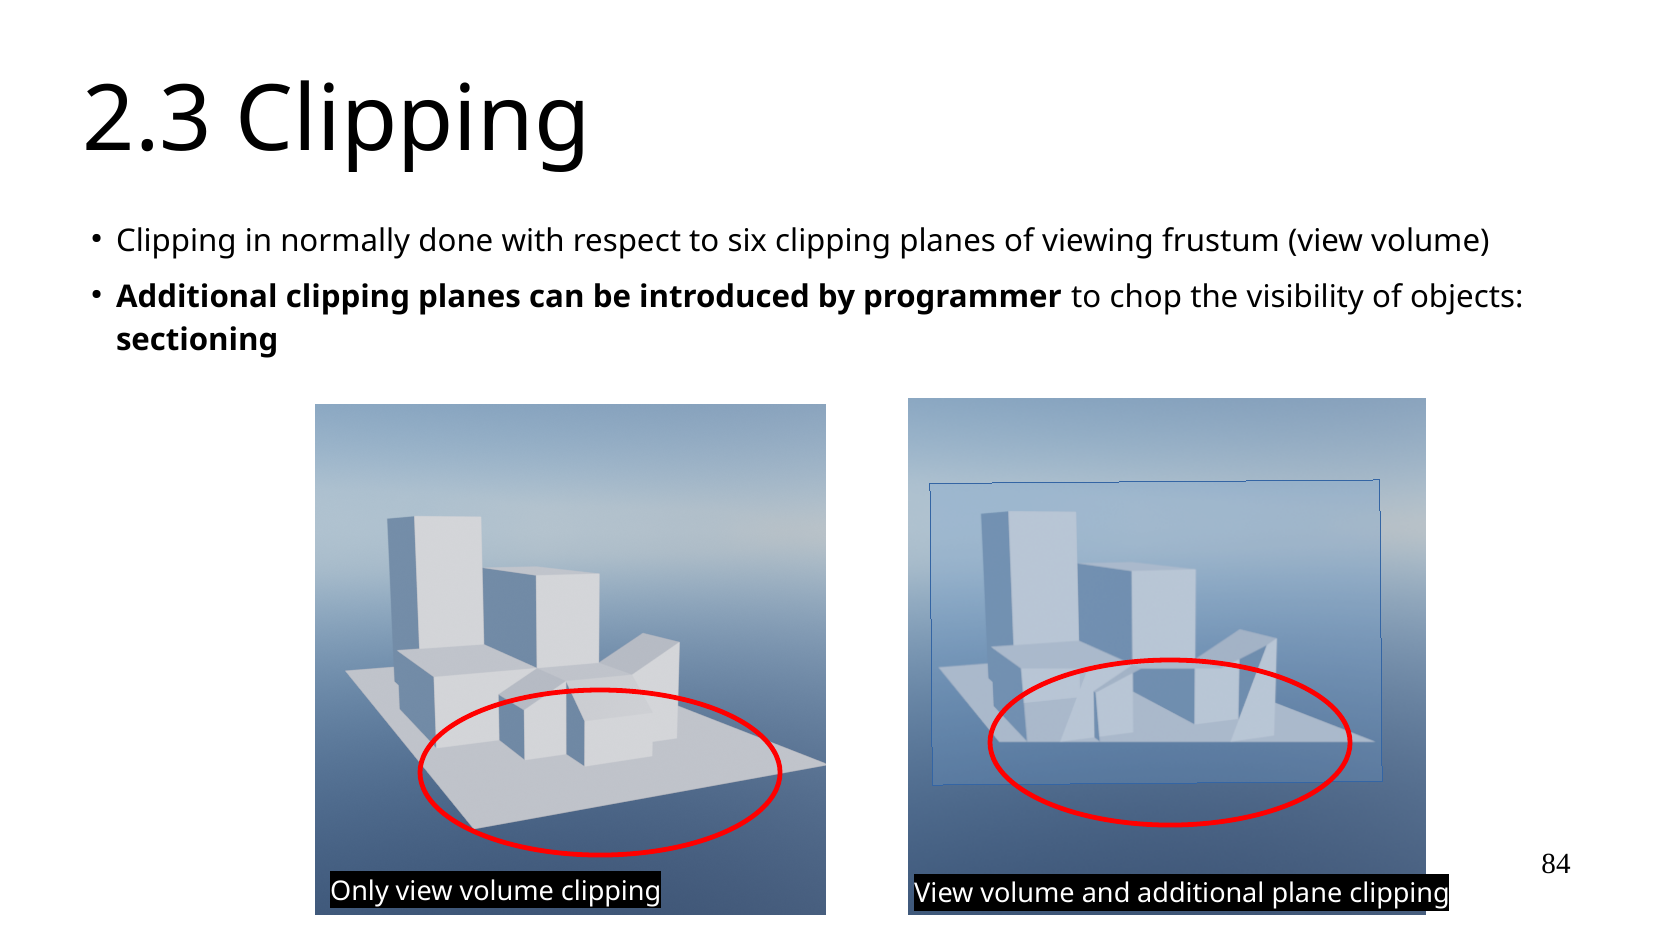

# 2.3 Clipping
Clipping in normally done with respect to six clipping planes of viewing frustum (view volume)
Additional clipping planes can be introduced by programmer to chop the visibility of objects: sectioning
84
Only view volume clipping
View volume and additional plane clipping